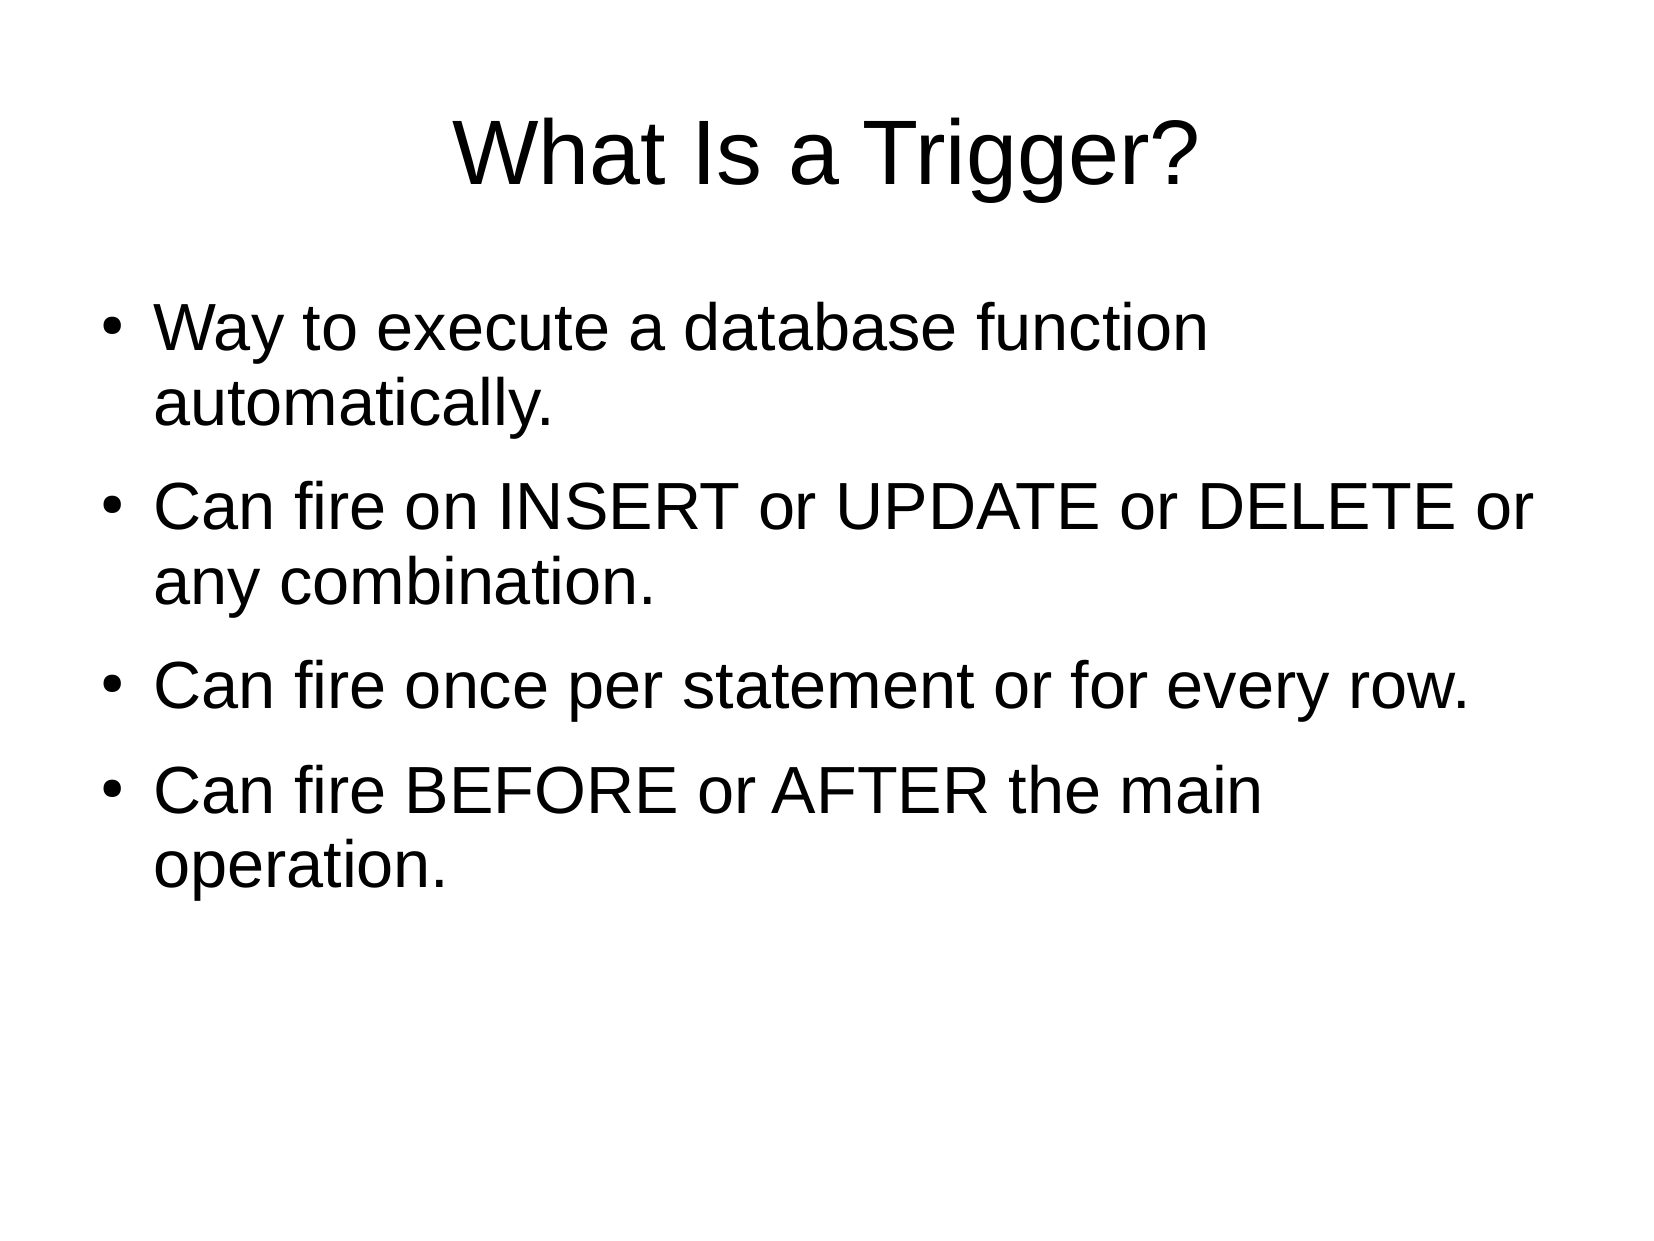

# What Is a Trigger?
Way to execute a database function automatically.
Can fire on INSERT or UPDATE or DELETE or any combination.
Can fire once per statement or for every row.
Can fire BEFORE or AFTER the main operation.